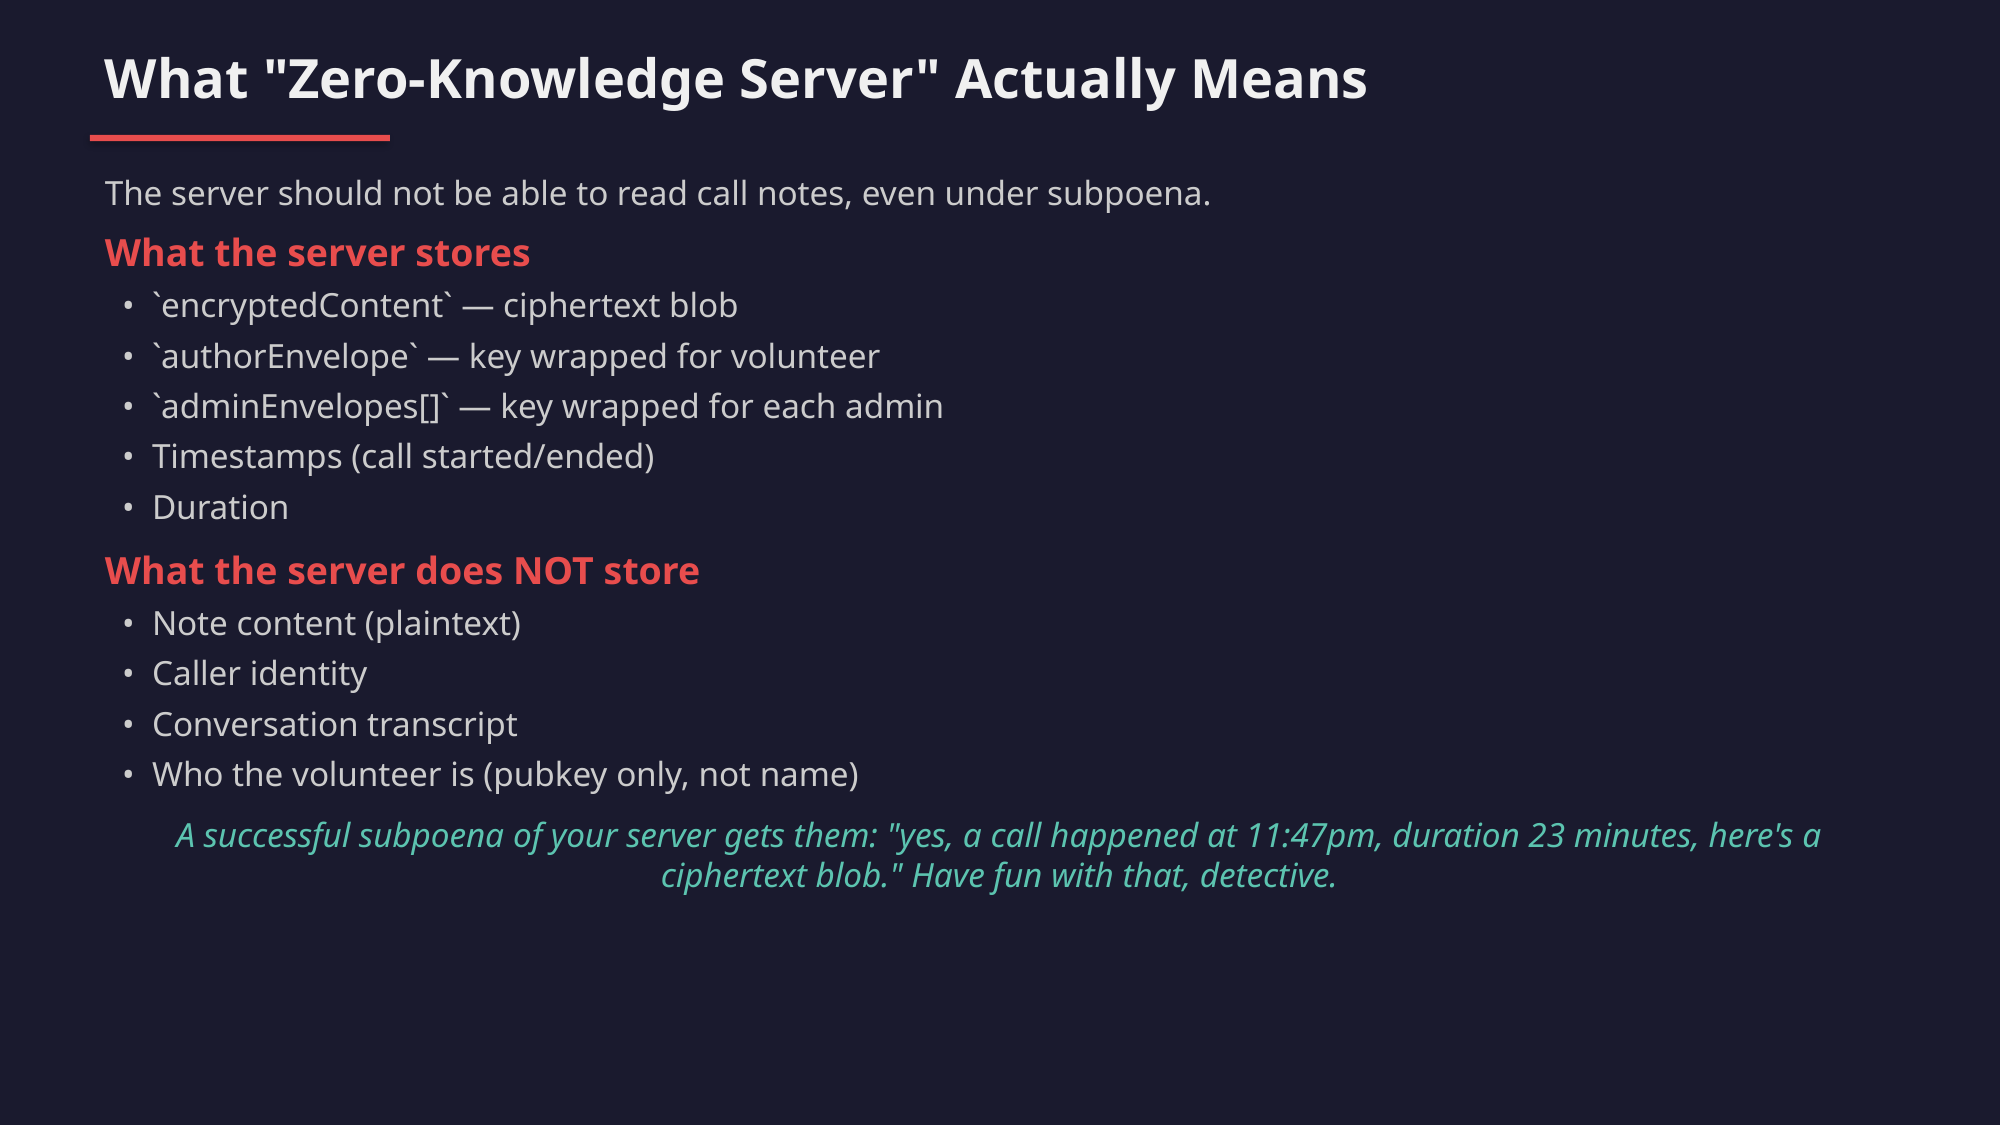

What "Zero-Knowledge Server" Actually Means
The server should not be able to read call notes, even under subpoena.
What the server stores
 • `encryptedContent` — ciphertext blob
 • `authorEnvelope` — key wrapped for volunteer
 • `adminEnvelopes[]` — key wrapped for each admin
 • Timestamps (call started/ended)
 • Duration
What the server does NOT store
 • Note content (plaintext)
 • Caller identity
 • Conversation transcript
 • Who the volunteer is (pubkey only, not name)
A successful subpoena of your server gets them: "yes, a call happened at 11:47pm, duration 23 minutes, here's a ciphertext blob." Have fun with that, detective.